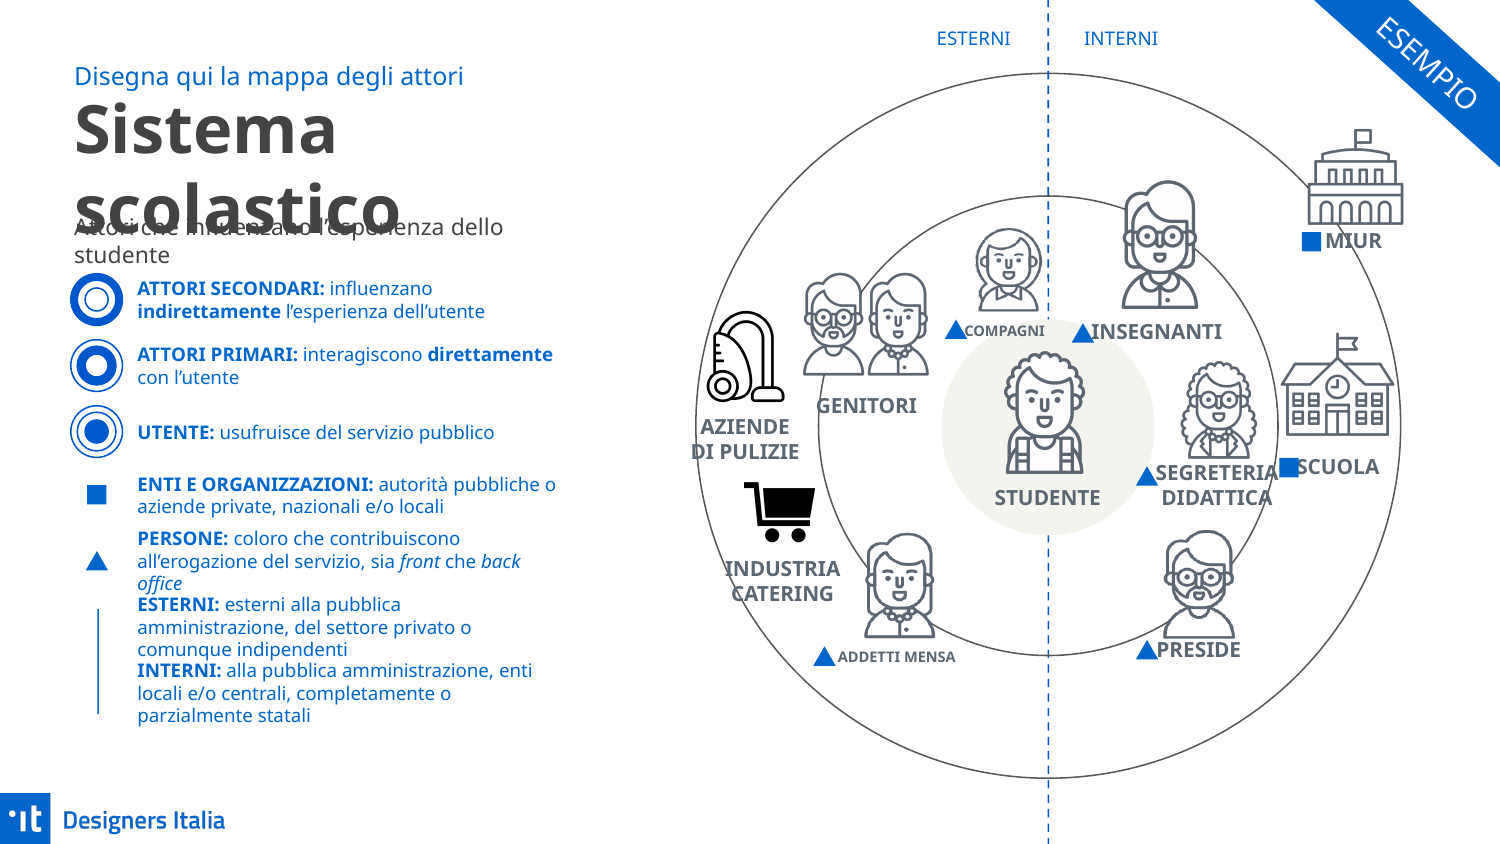

ESTERNI
INTERNI
ESEMPIO
Disegna qui la mappa degli attori
Sistema scolastico
Attori che influenzano l’esperienza dello studente
MIUR
GENITORI
ATTORI SECONDARI: influenzano indirettamente l’esperienza dell’utente
INSEGNANTI
COMPAGNI
ATTORI PRIMARI: interagiscono direttamente con l’utente
AZIENDE
DI PULIZIE
UTENTE: usufruisce del servizio pubblico
SCUOLA
SEGRETERIA DIDATTICA
STUDENTE
ENTI E ORGANIZZAZIONI: autorità pubbliche o aziende private, nazionali e/o locali
PERSONE: coloro che contribuiscono all’erogazione del servizio, sia front che back office
INDUSTRIA CATERING
ESTERNI: esterni alla pubblica amministrazione, del settore privato o comunque indipendenti
PRESIDE
ADDETTI MENSA
INTERNI: alla pubblica amministrazione, enti locali e/o centrali, completamente o parzialmente statali